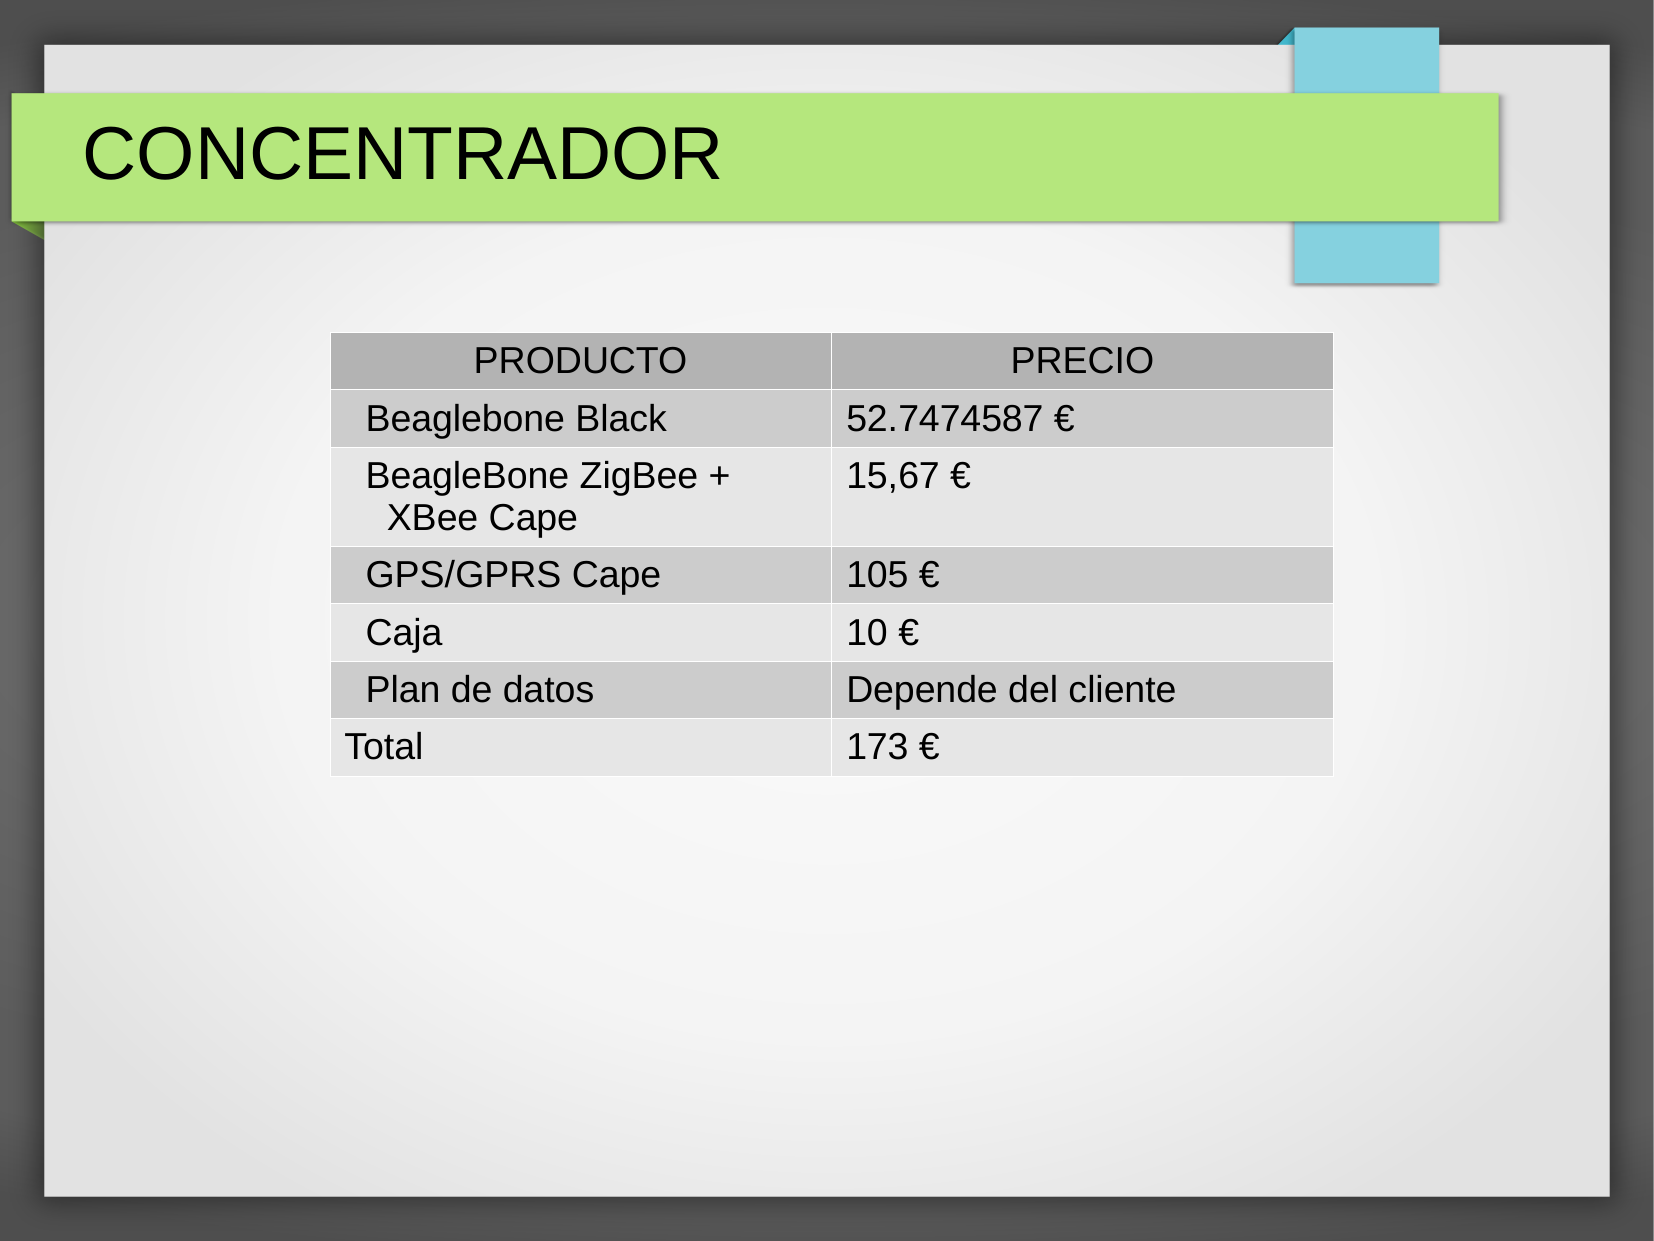

# CONCENTRADOR
| PRODUCTO | PRECIO |
| --- | --- |
| Beaglebone Black | 52.7474587 € |
| BeagleBone ZigBee + XBee Cape | 15,67 € |
| GPS/GPRS Cape | 105 € |
| Caja | 10 € |
| Plan de datos | Depende del cliente |
| Total | 173 € |